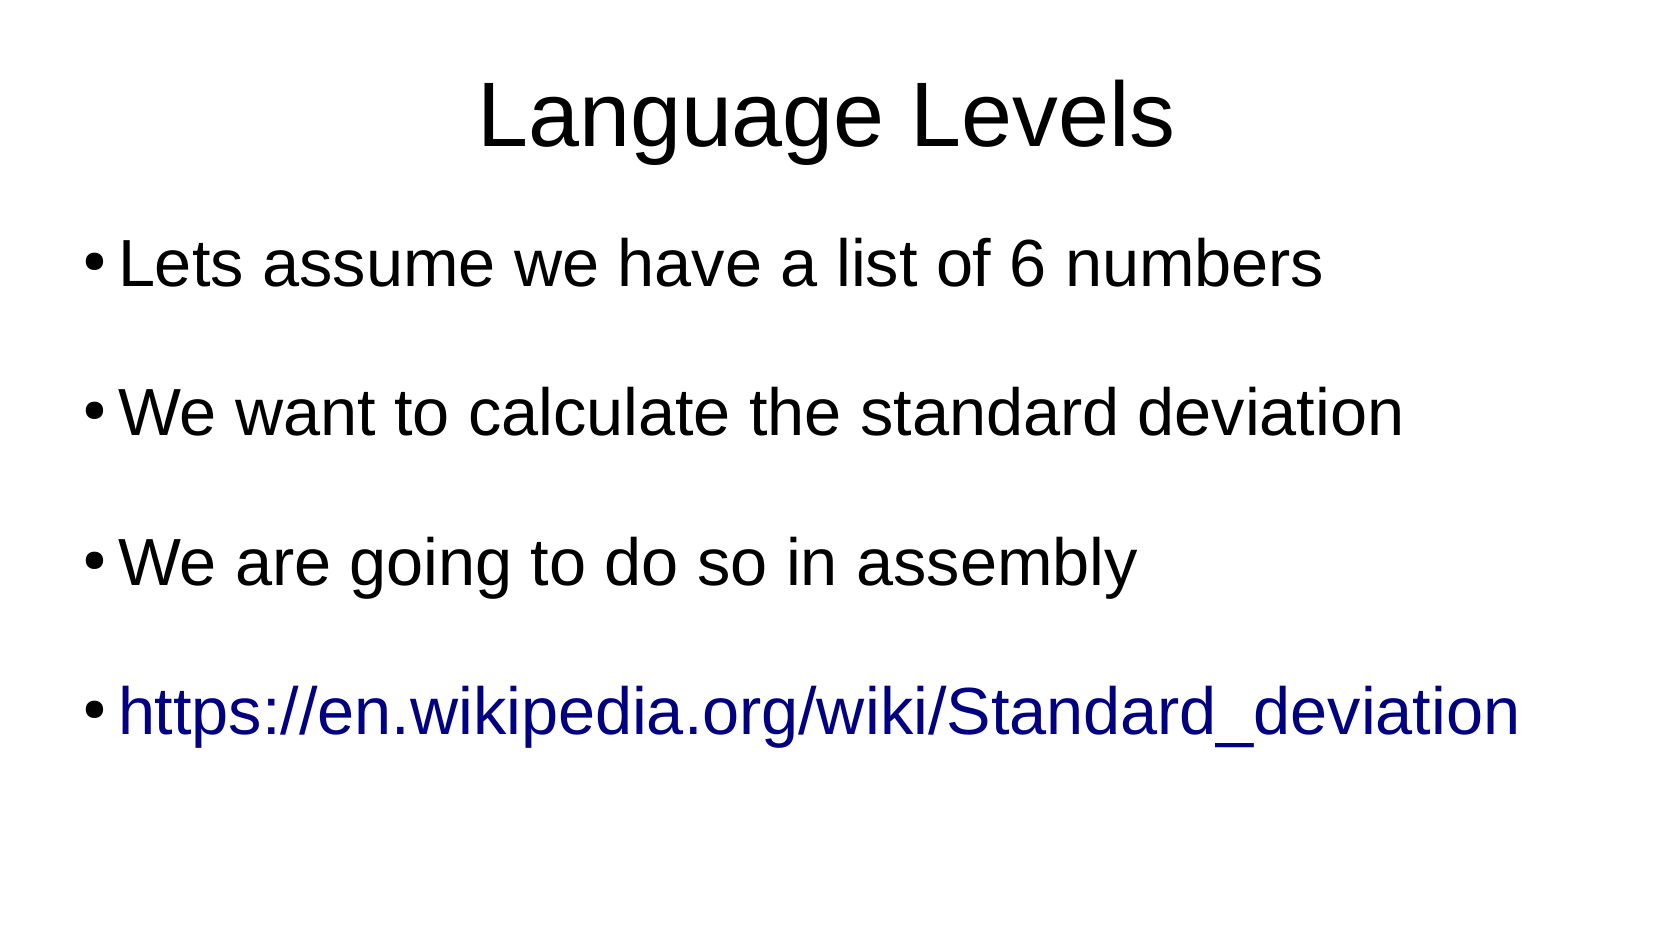

# Language Levels
Lets assume we have a list of 6 numbers
We want to calculate the standard deviation
We are going to do so in assembly
https://en.wikipedia.org/wiki/Standard_deviation